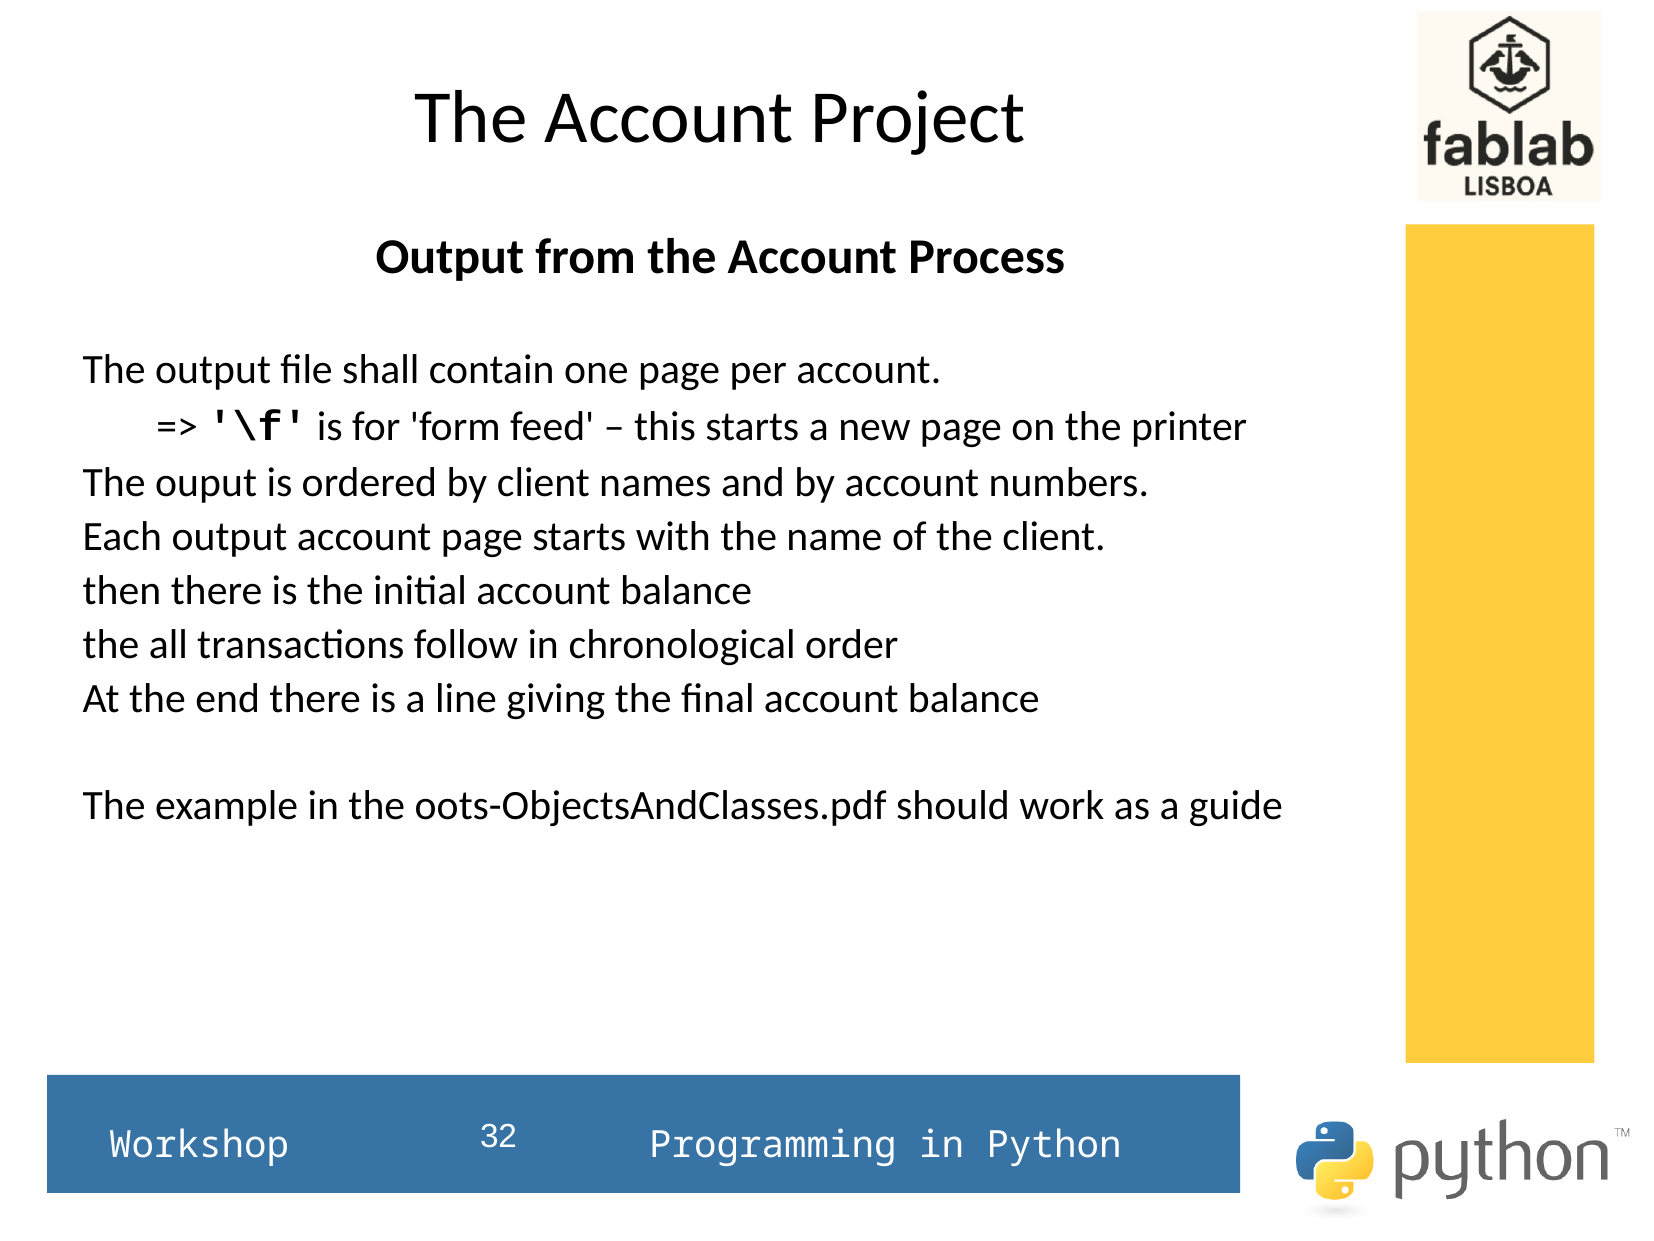

# The Account Project
Output from the Account Process
The output file shall contain one page per account.
	=> '\f' is for 'form feed' – this starts a new page on the printer
The ouput is ordered by client names and by account numbers.
Each output account page starts with the name of the client.
then there is the initial account balance
the all transactions follow in chronological order
At the end there is a line giving the final account balance
The example in the oots-ObjectsAndClasses.pdf should work as a guide
Workshop Programming in Python